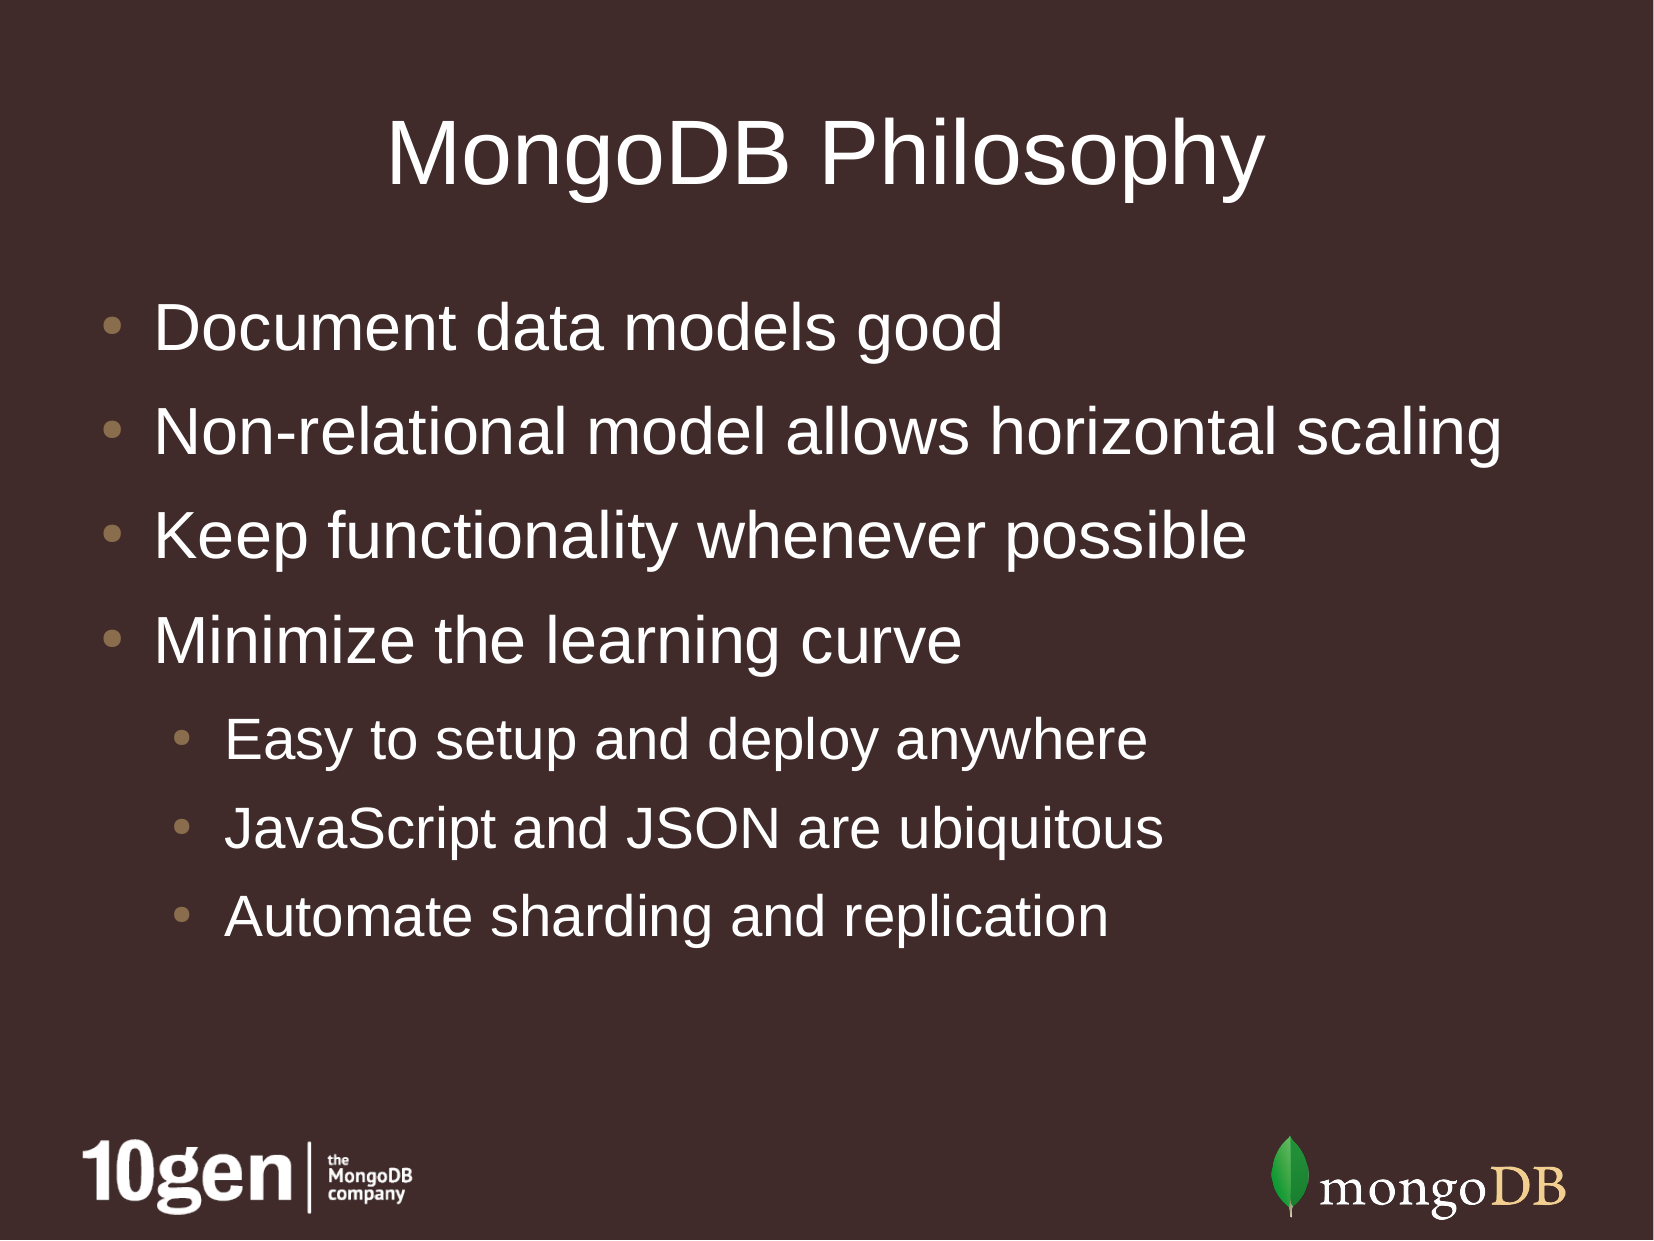

# MongoDB Philosophy
Document data models good
Non-relational model allows horizontal scaling
Keep functionality whenever possible
Minimize the learning curve
Easy to setup and deploy anywhere
JavaScript and JSON are ubiquitous
Automate sharding and replication